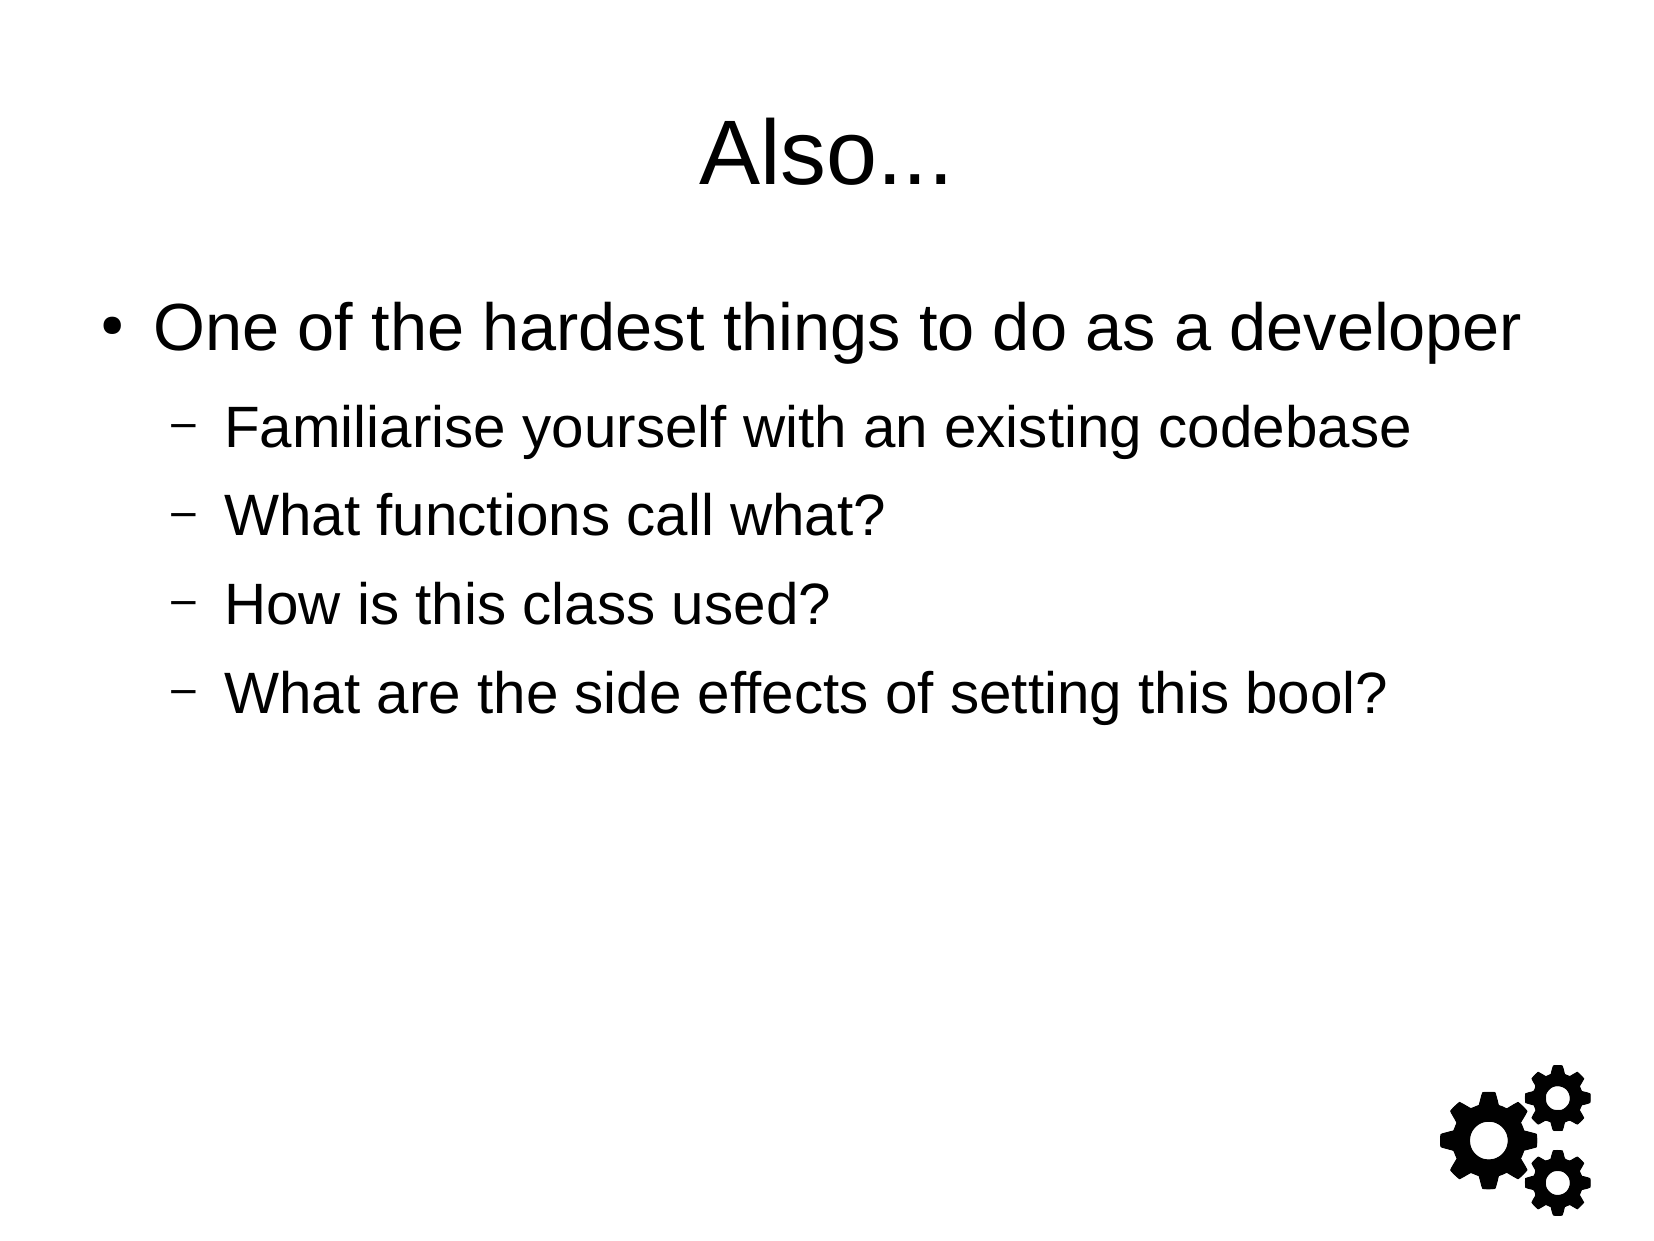

# Also...
One of the hardest things to do as a developer
Familiarise yourself with an existing codebase
What functions call what?
How is this class used?
What are the side effects of setting this bool?